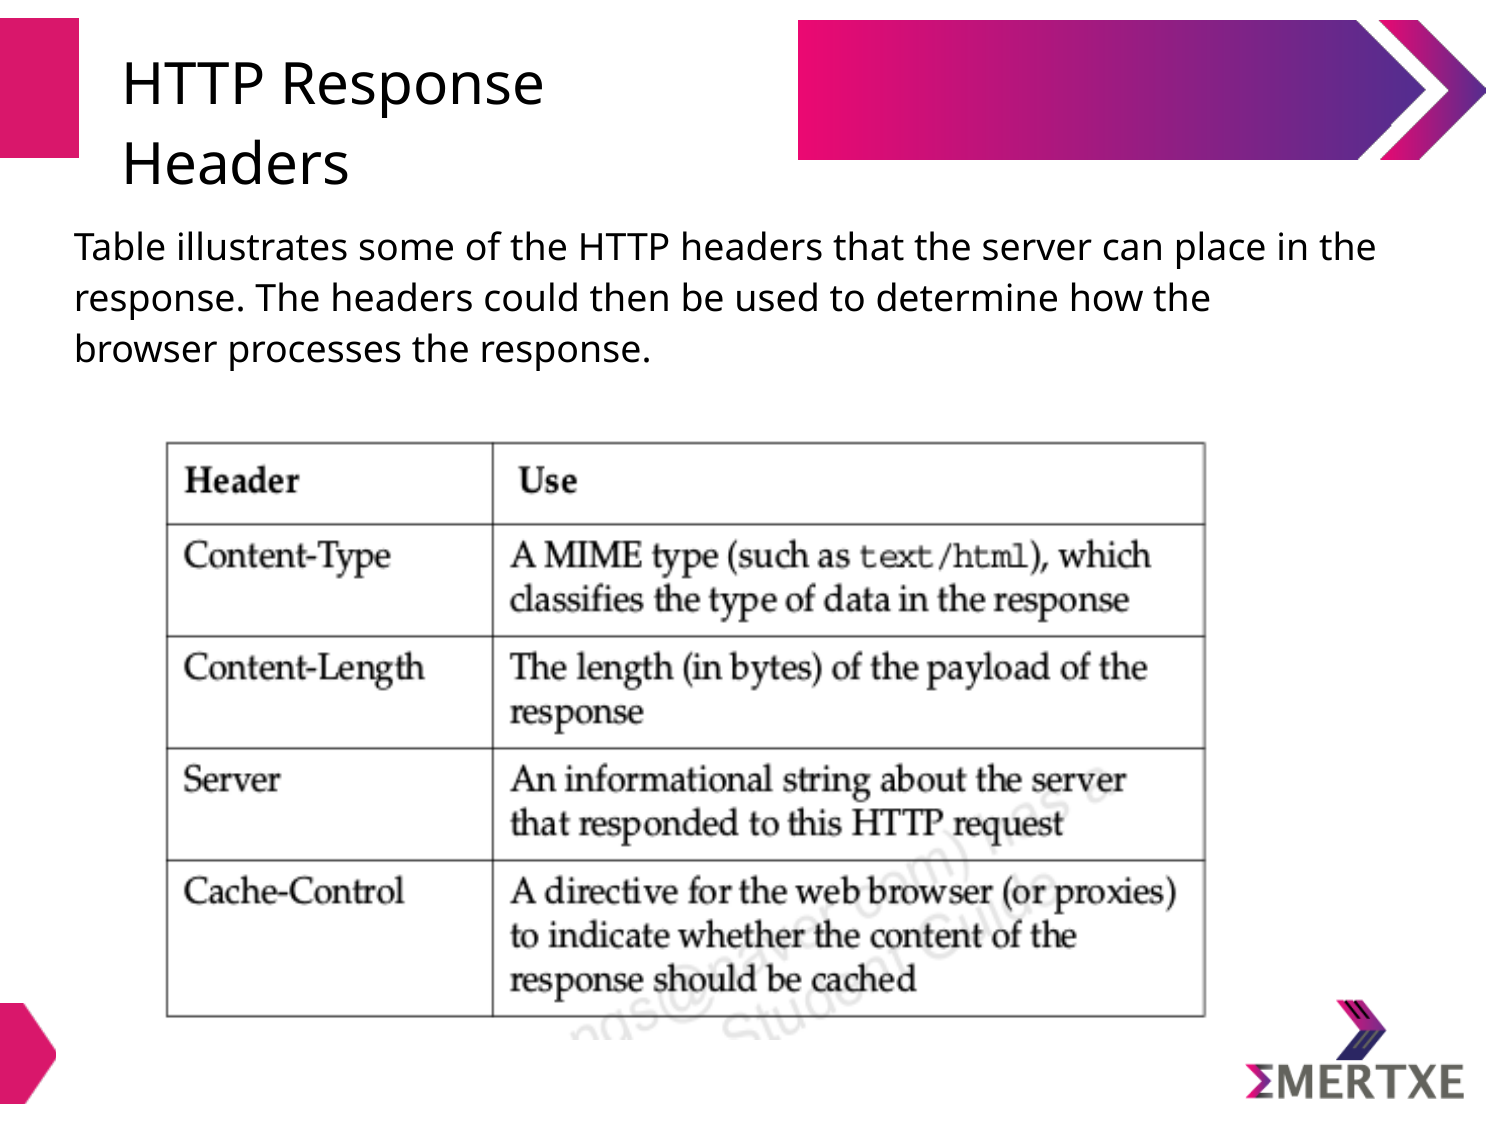

HTTP Response Headers
Table illustrates some of the HTTP headers that the server can place in the response. The headers could then be used to determine how the
browser processes the response.